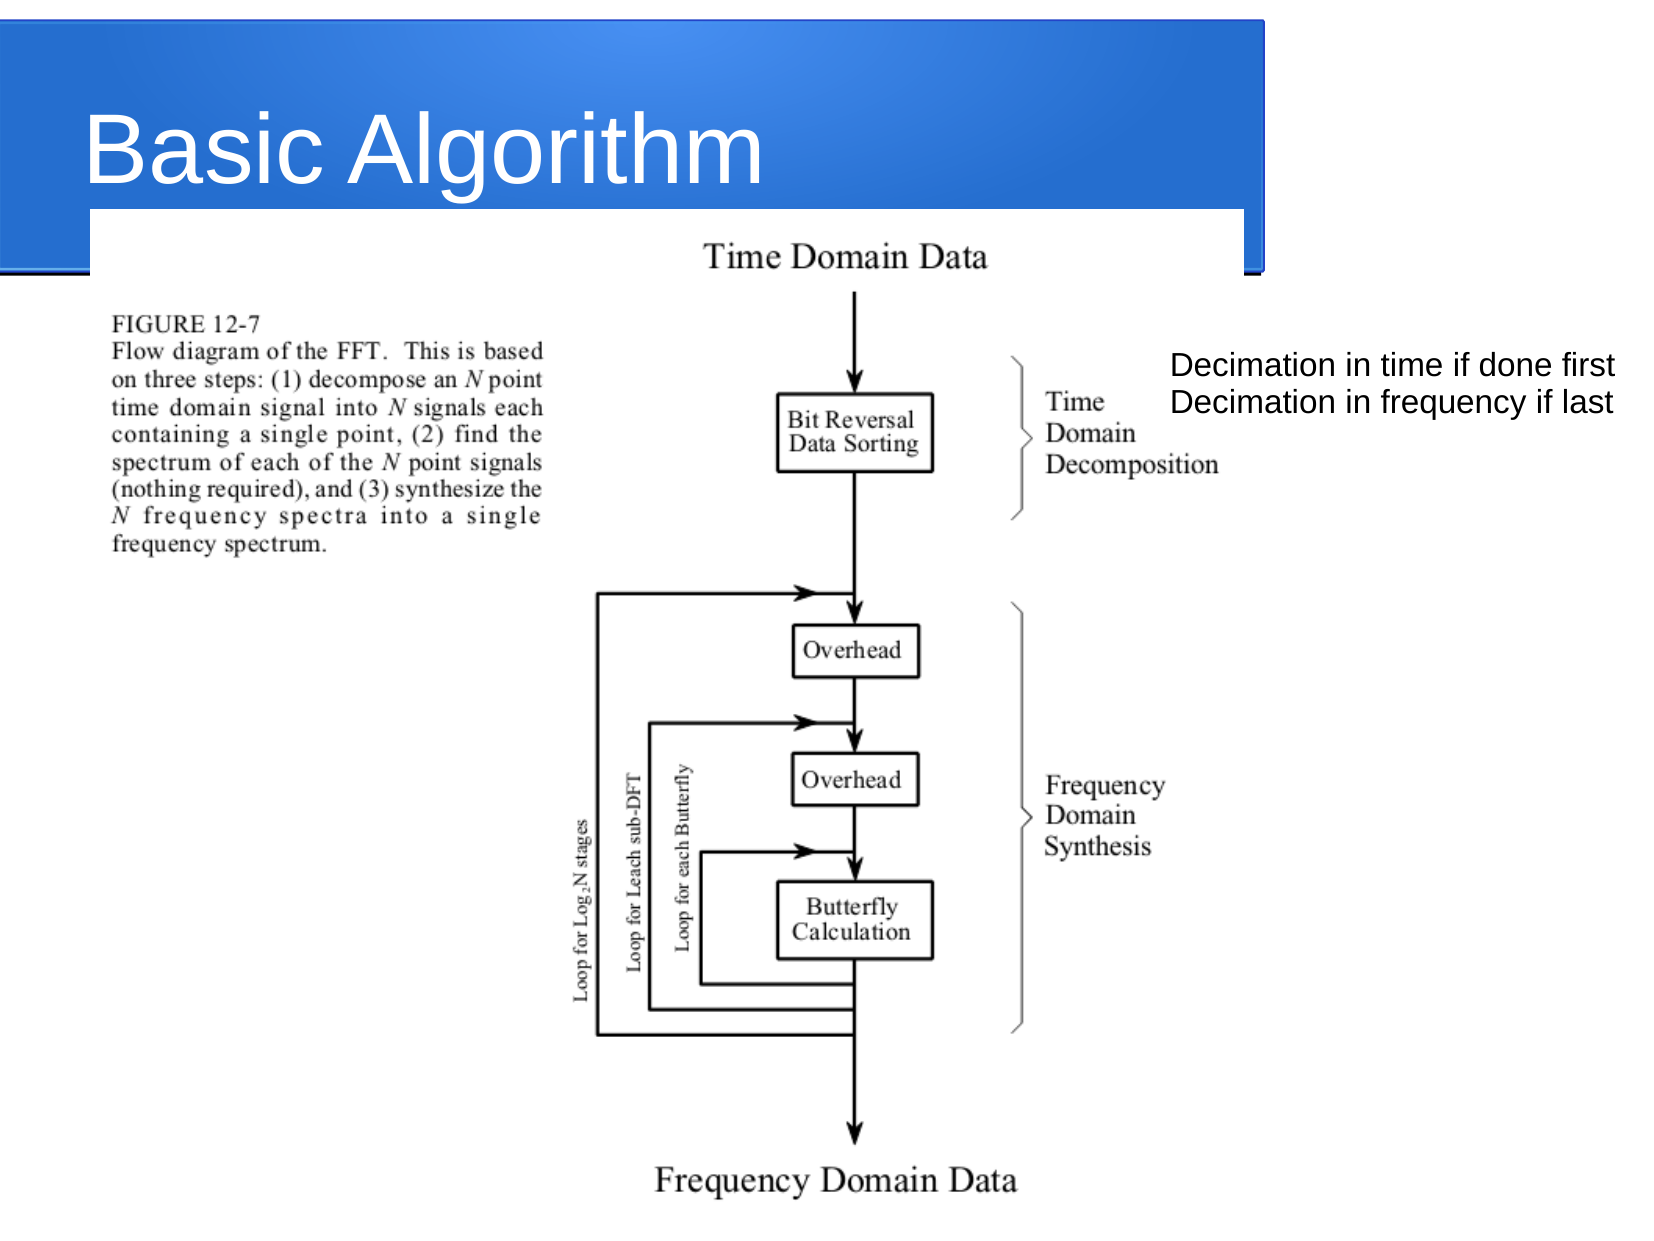

# Basic Algorithm
Decimation in time if done first
Decimation in frequency if last